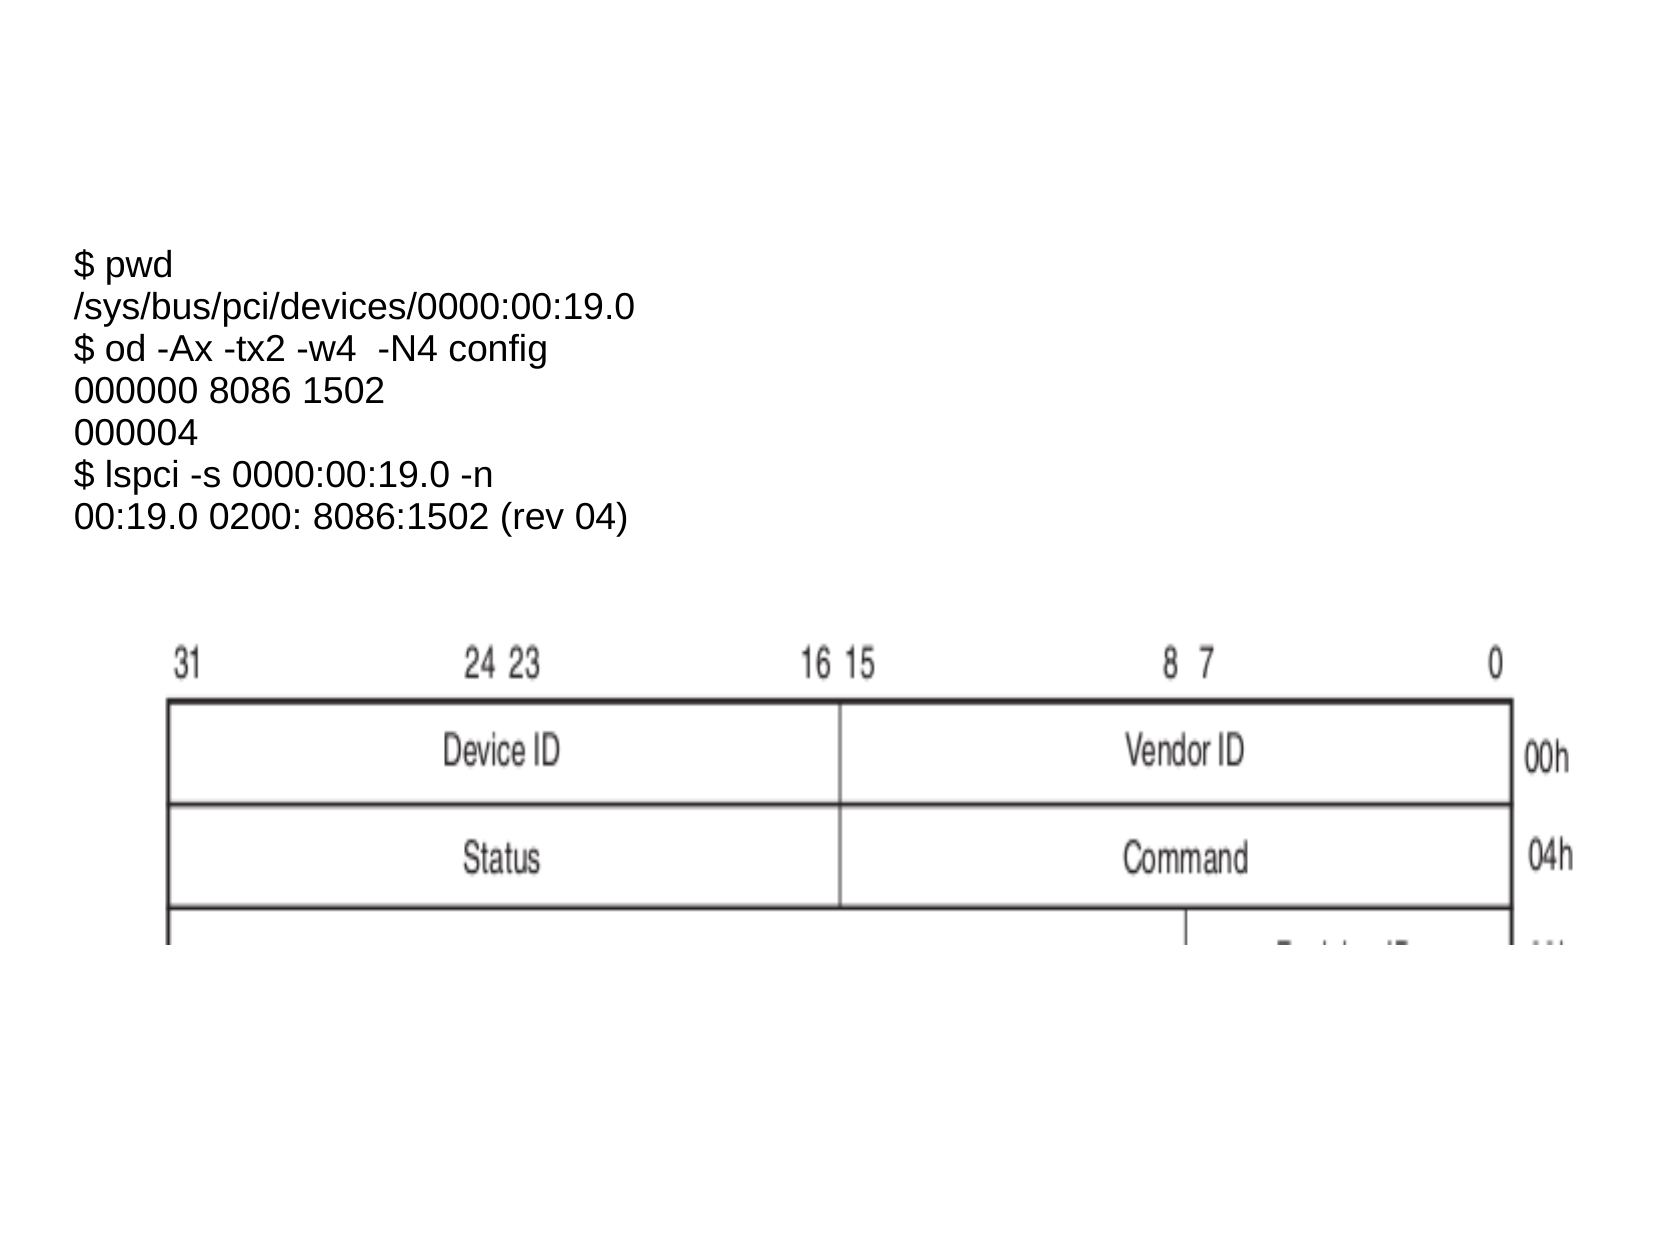

#
$ pwd
/sys/bus/pci/devices/0000:00:19.0
$ od -Ax -tx2 -w4 -N4 config
000000 8086 1502
000004
$ lspci -s 0000:00:19.0 -n
00:19.0 0200: 8086:1502 (rev 04)